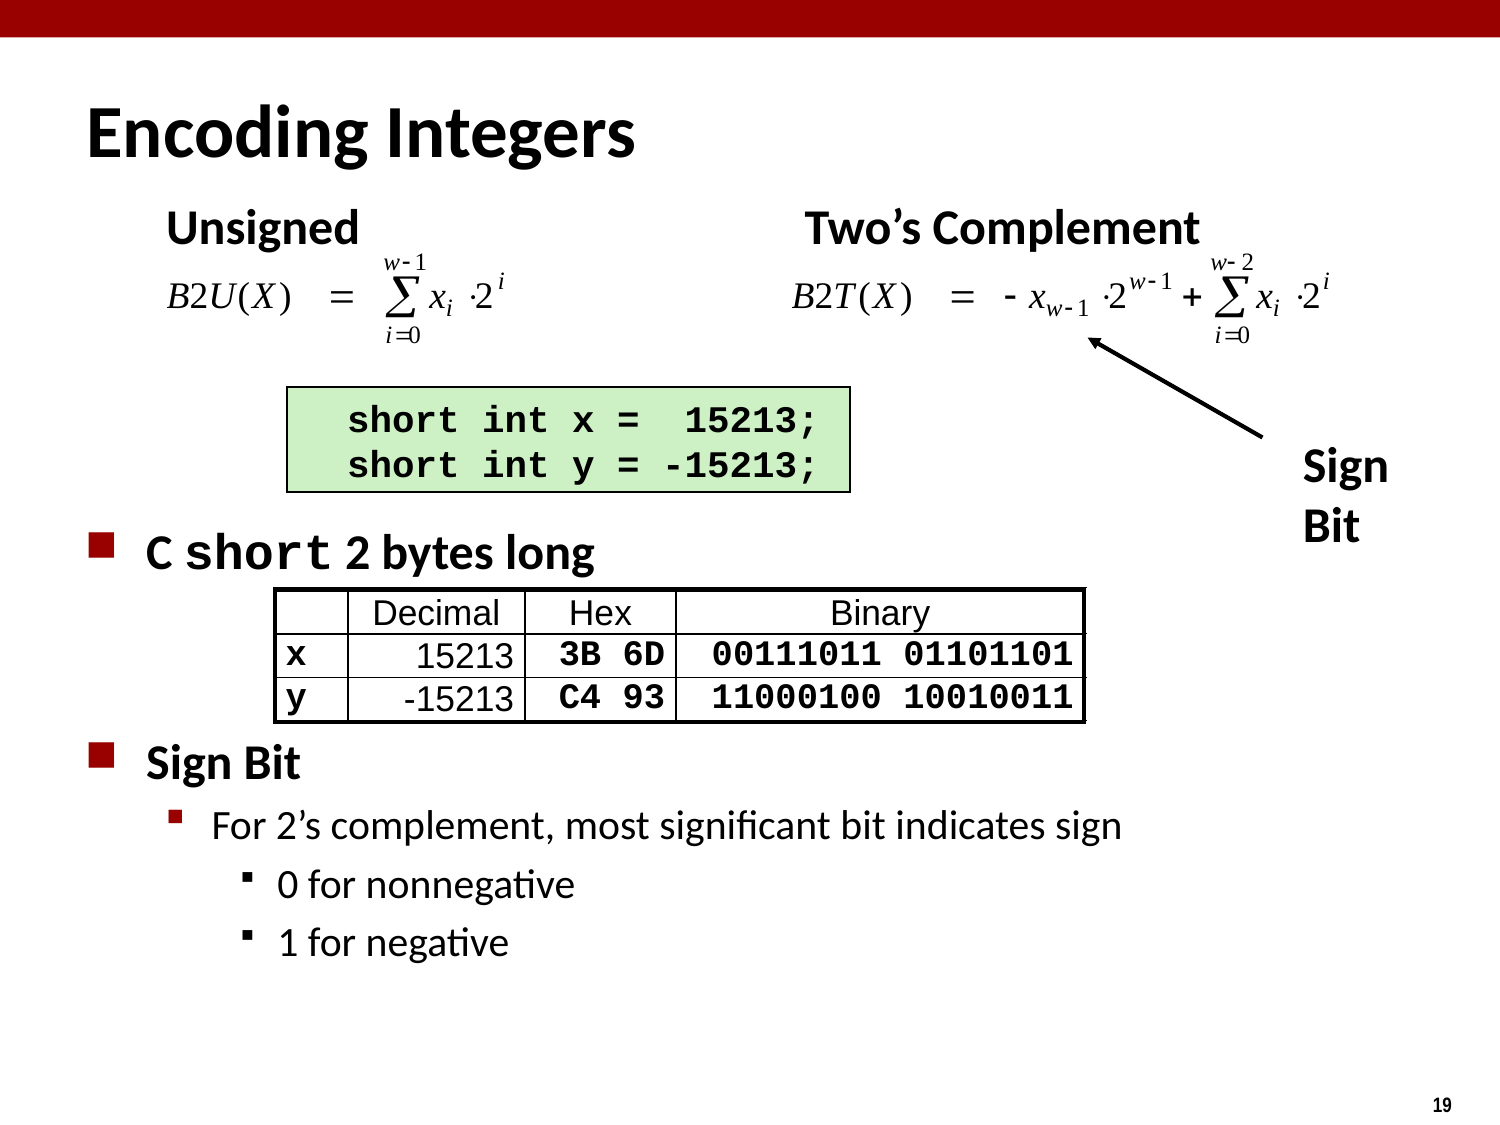

Encoding Integers
Unsigned
Two’s Complement
 short int x = 15213;
 short int y = -15213;
Sign
Bit
C short 2 bytes long
Sign Bit
For 2’s complement, most significant bit indicates sign
0 for nonnegative
1 for negative